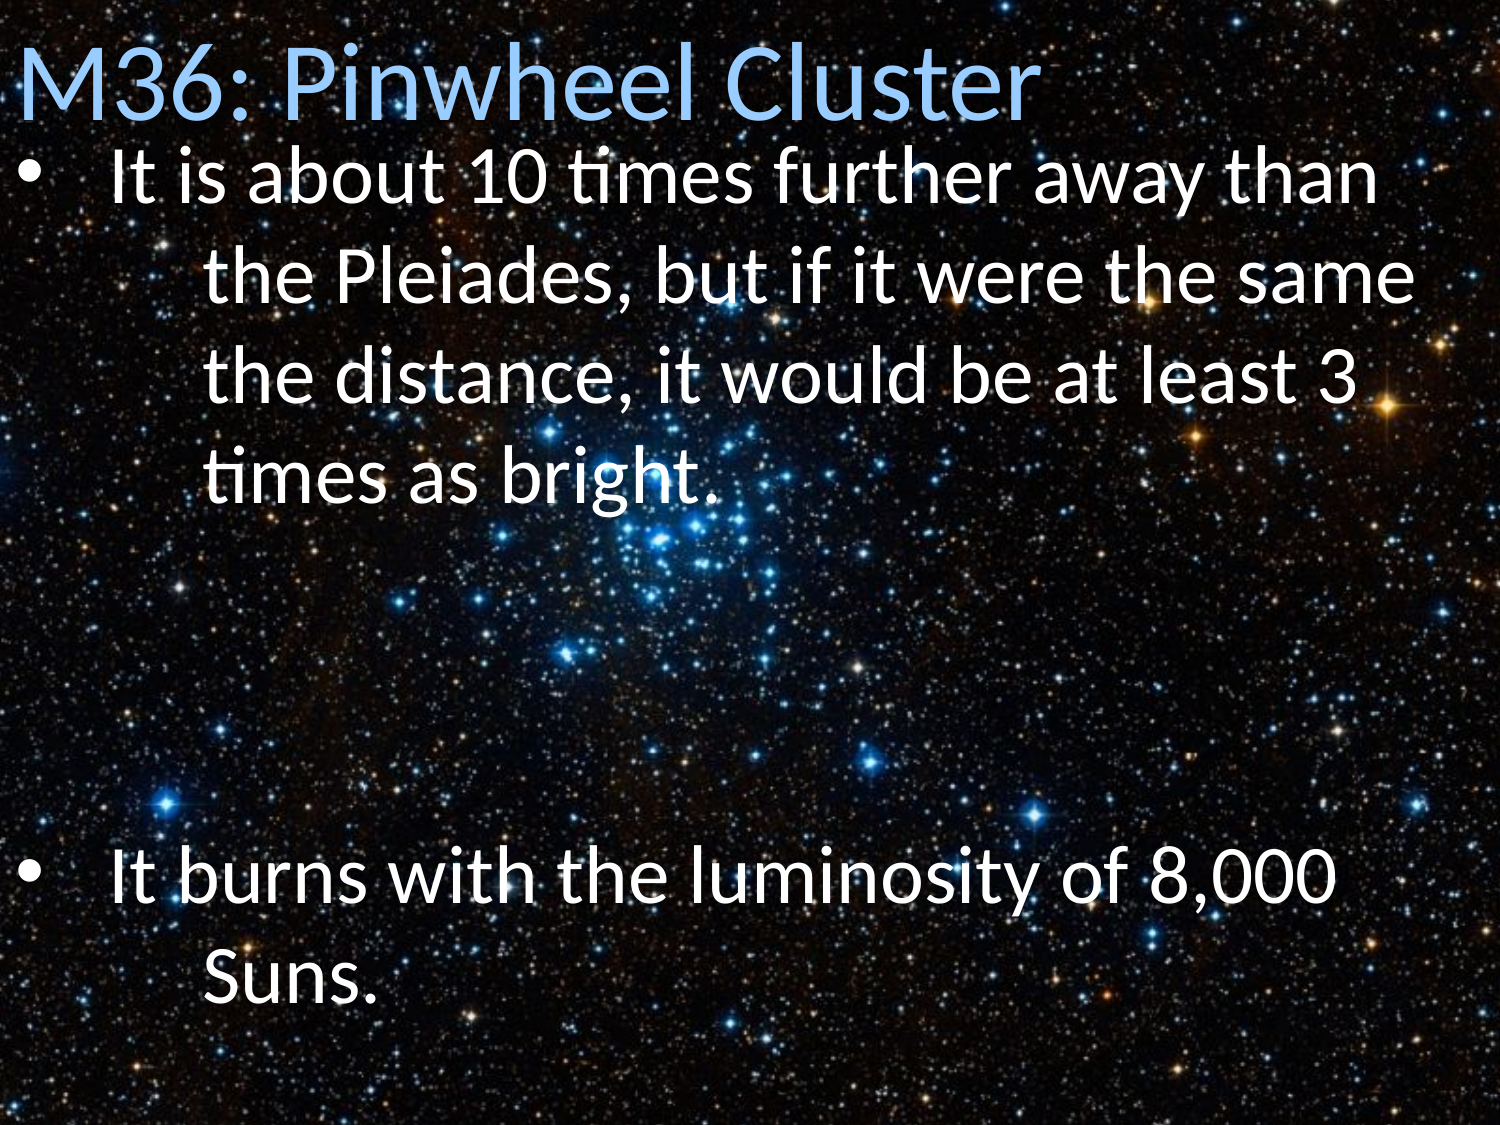

M36: Pinwheel Cluster
It is about 10 times further away than the Pleiades, but if it were the same the distance, it would be at least 3 times as bright.
It burns with the luminosity of 8,000 Suns.